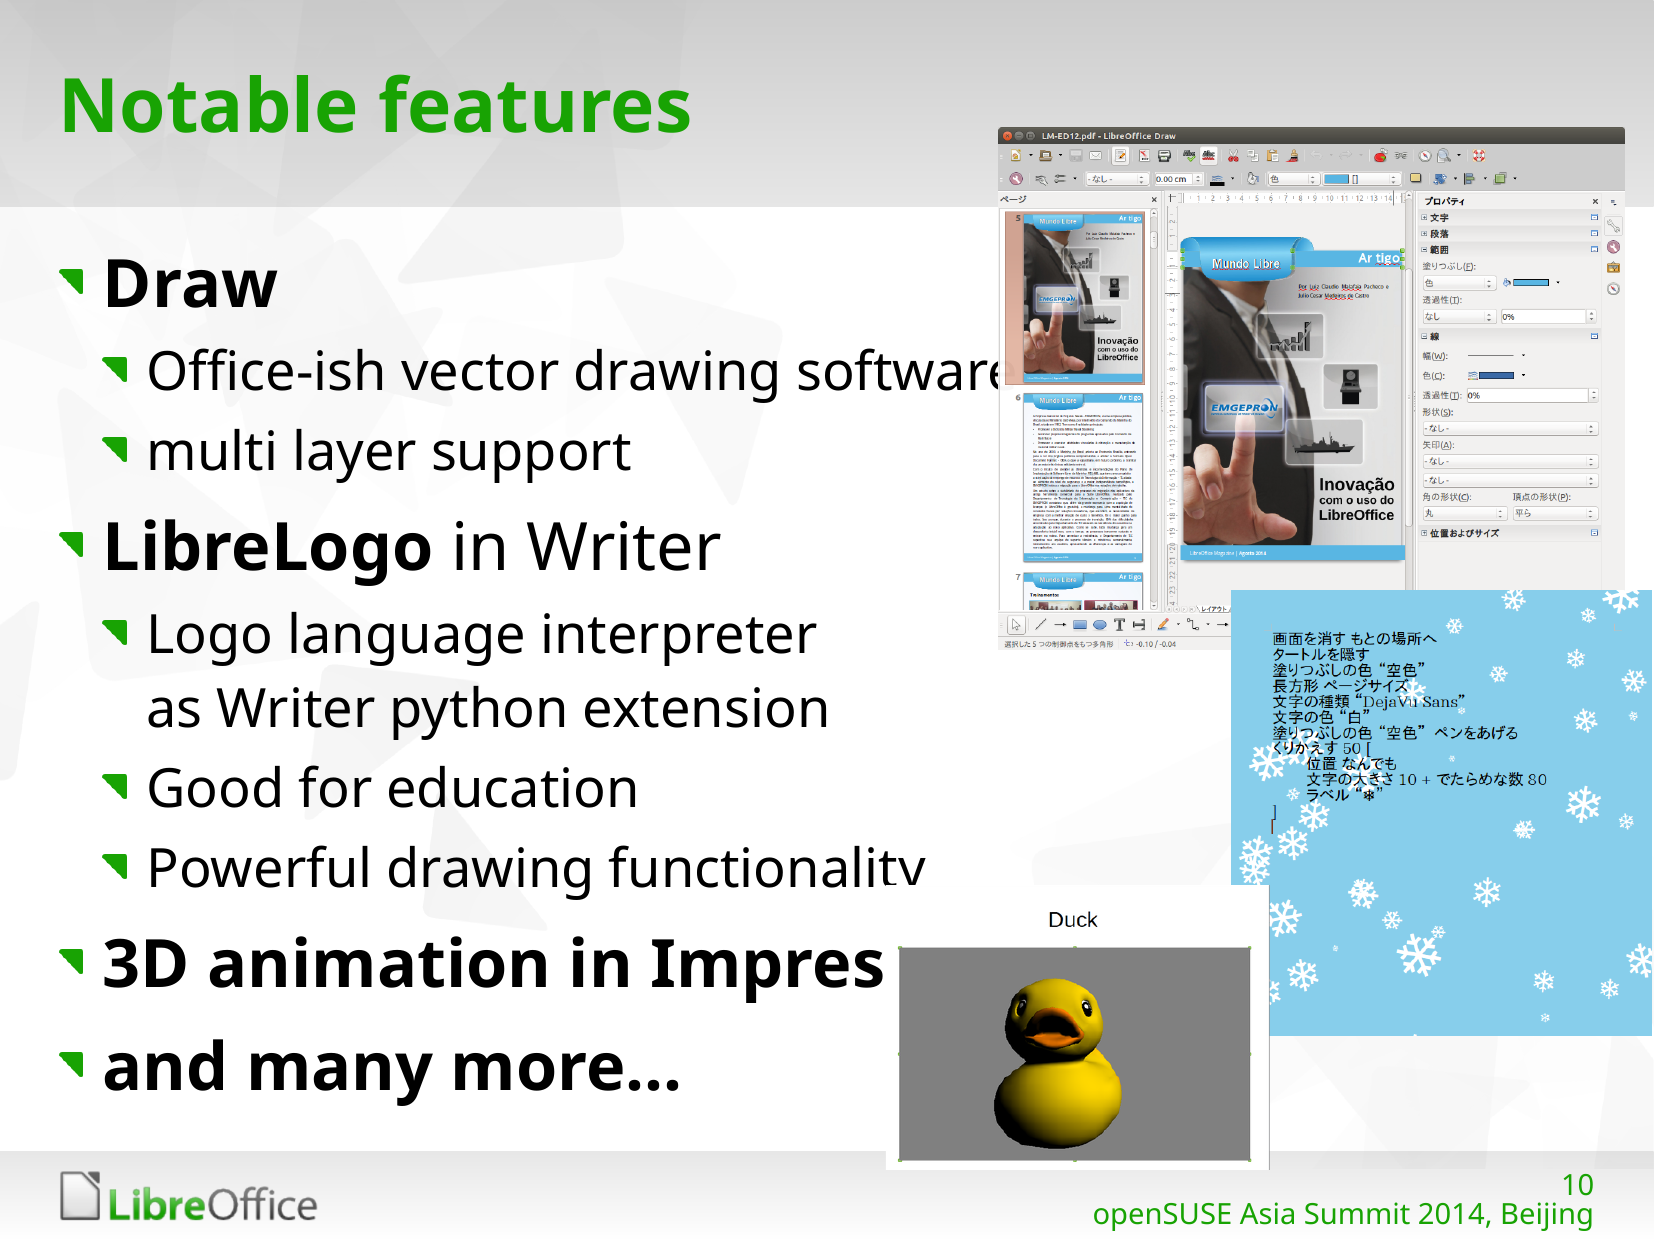

# Notable features
Draw
Office-ish vector drawing software
multi layer support
LibreLogo in Writer
Logo language interpreter
as Writer python extension
Good for education
Powerful drawing functionality
3D animation in Impress
and many more...
10
openSUSE Asia Summit 2014, Beijing